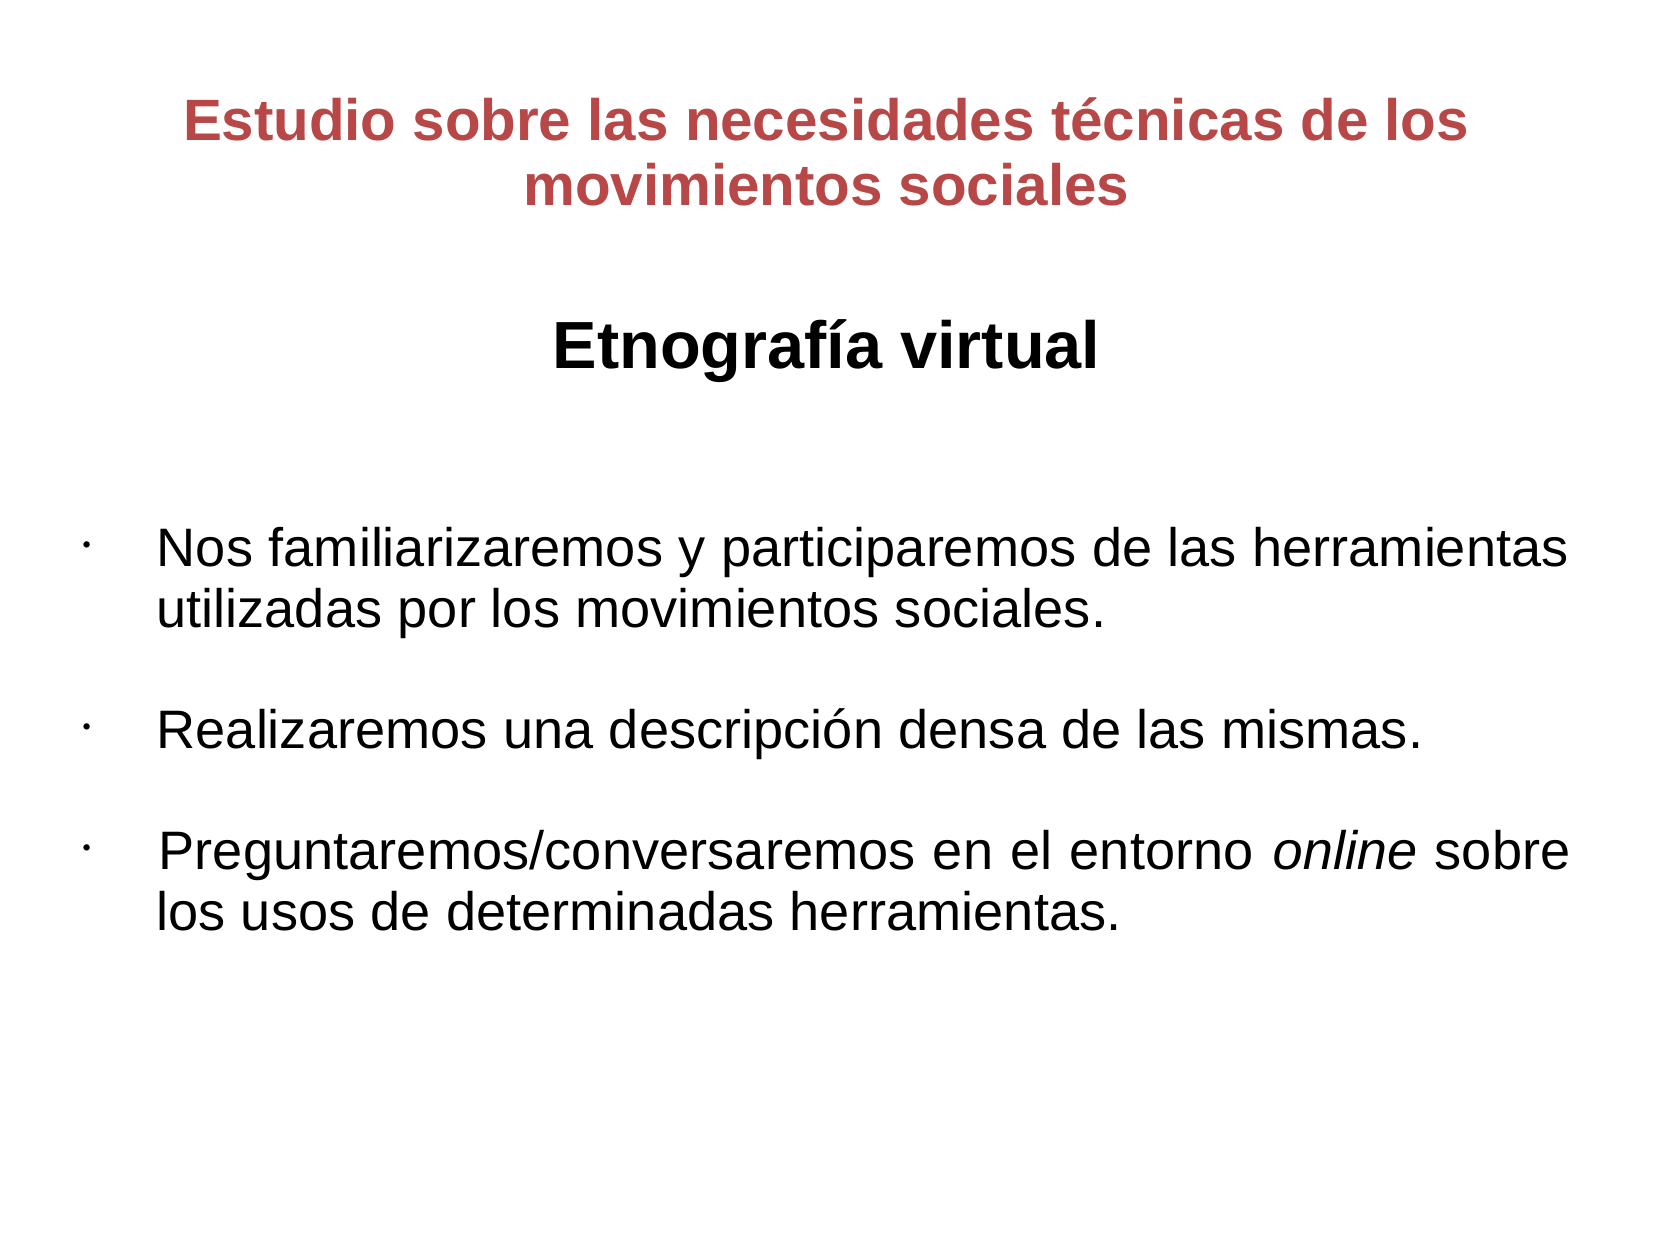

# Estudio sobre las necesidades técnicas de los movimientos sociales
Etnografía virtual
 	Nos familiarizaremos y participaremos de las herramientas 	utilizadas por los movimientos sociales.
 	Realizaremos una descripción densa de las mismas.
 	Preguntaremos/conversaremos en el entorno online sobre 	los usos de determinadas herramientas.